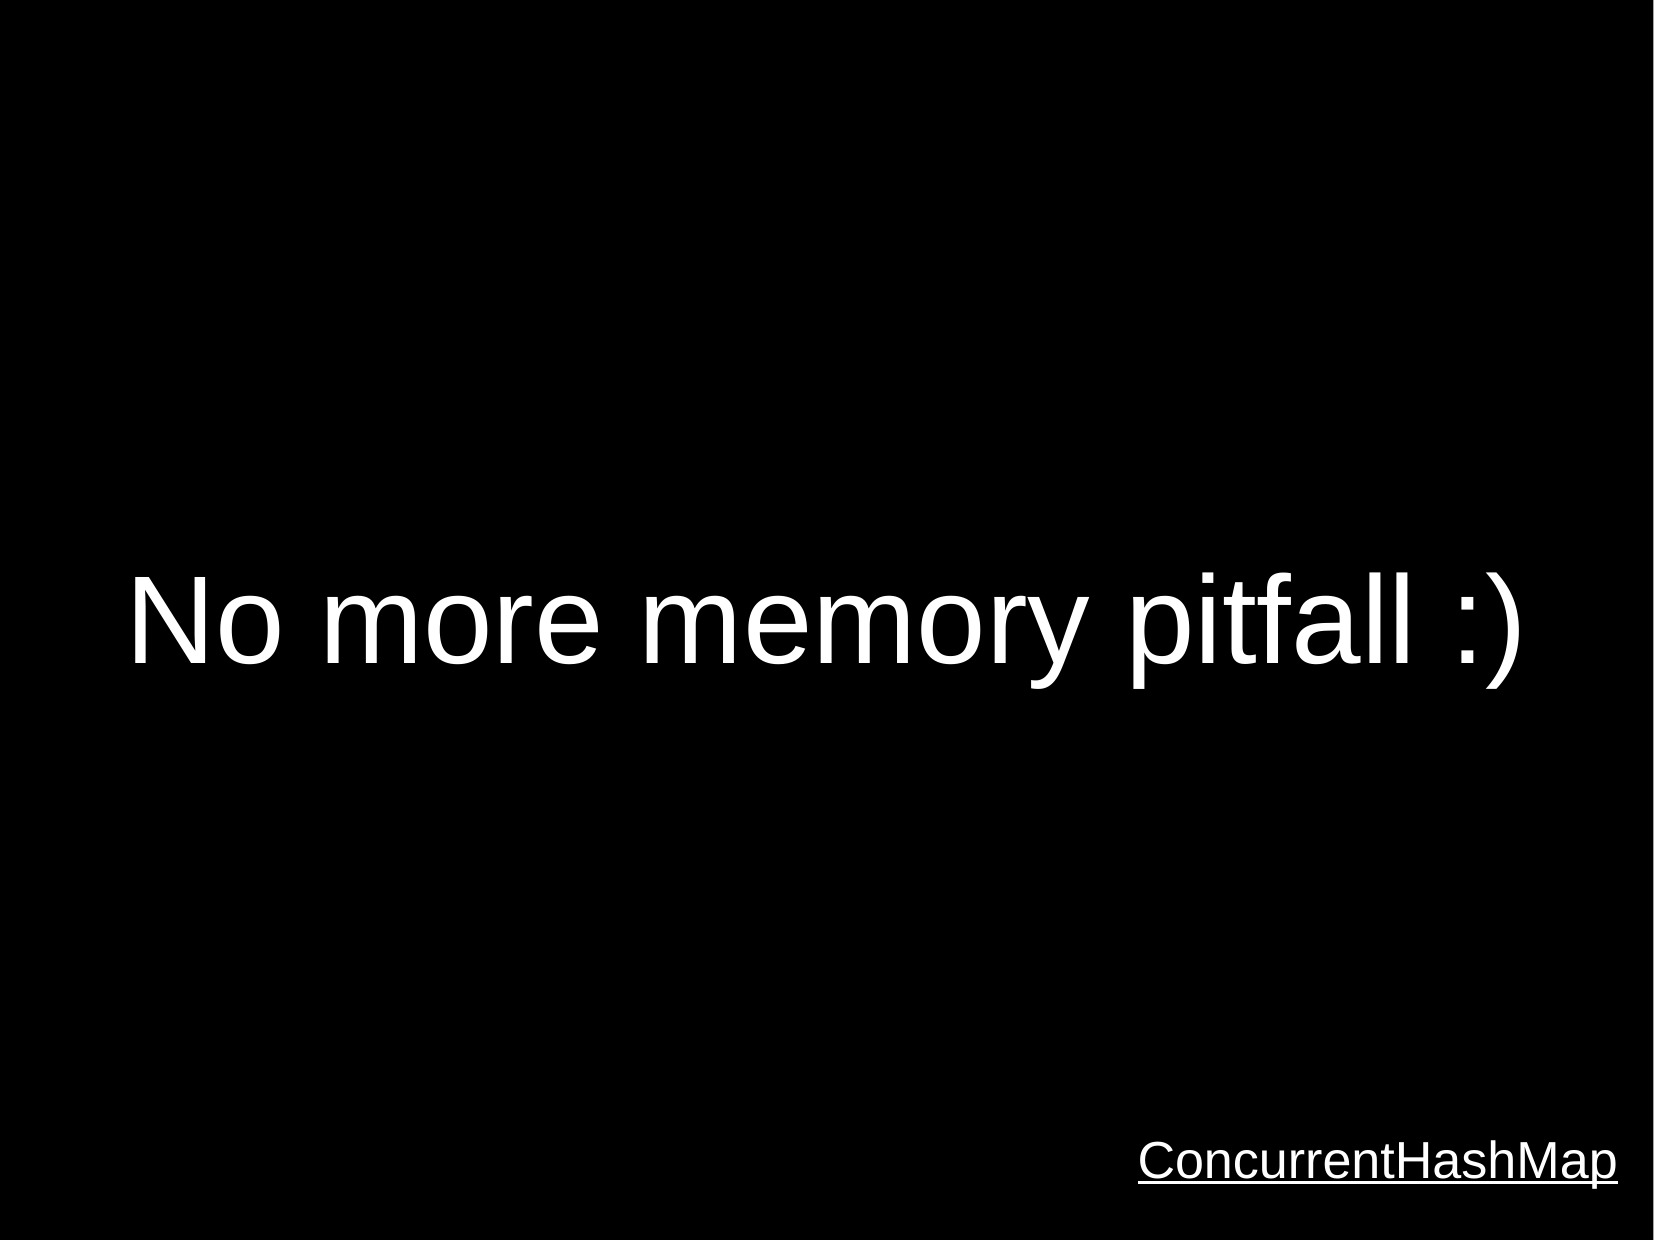

# No more memory pitfall :)
ConcurrentHashMap